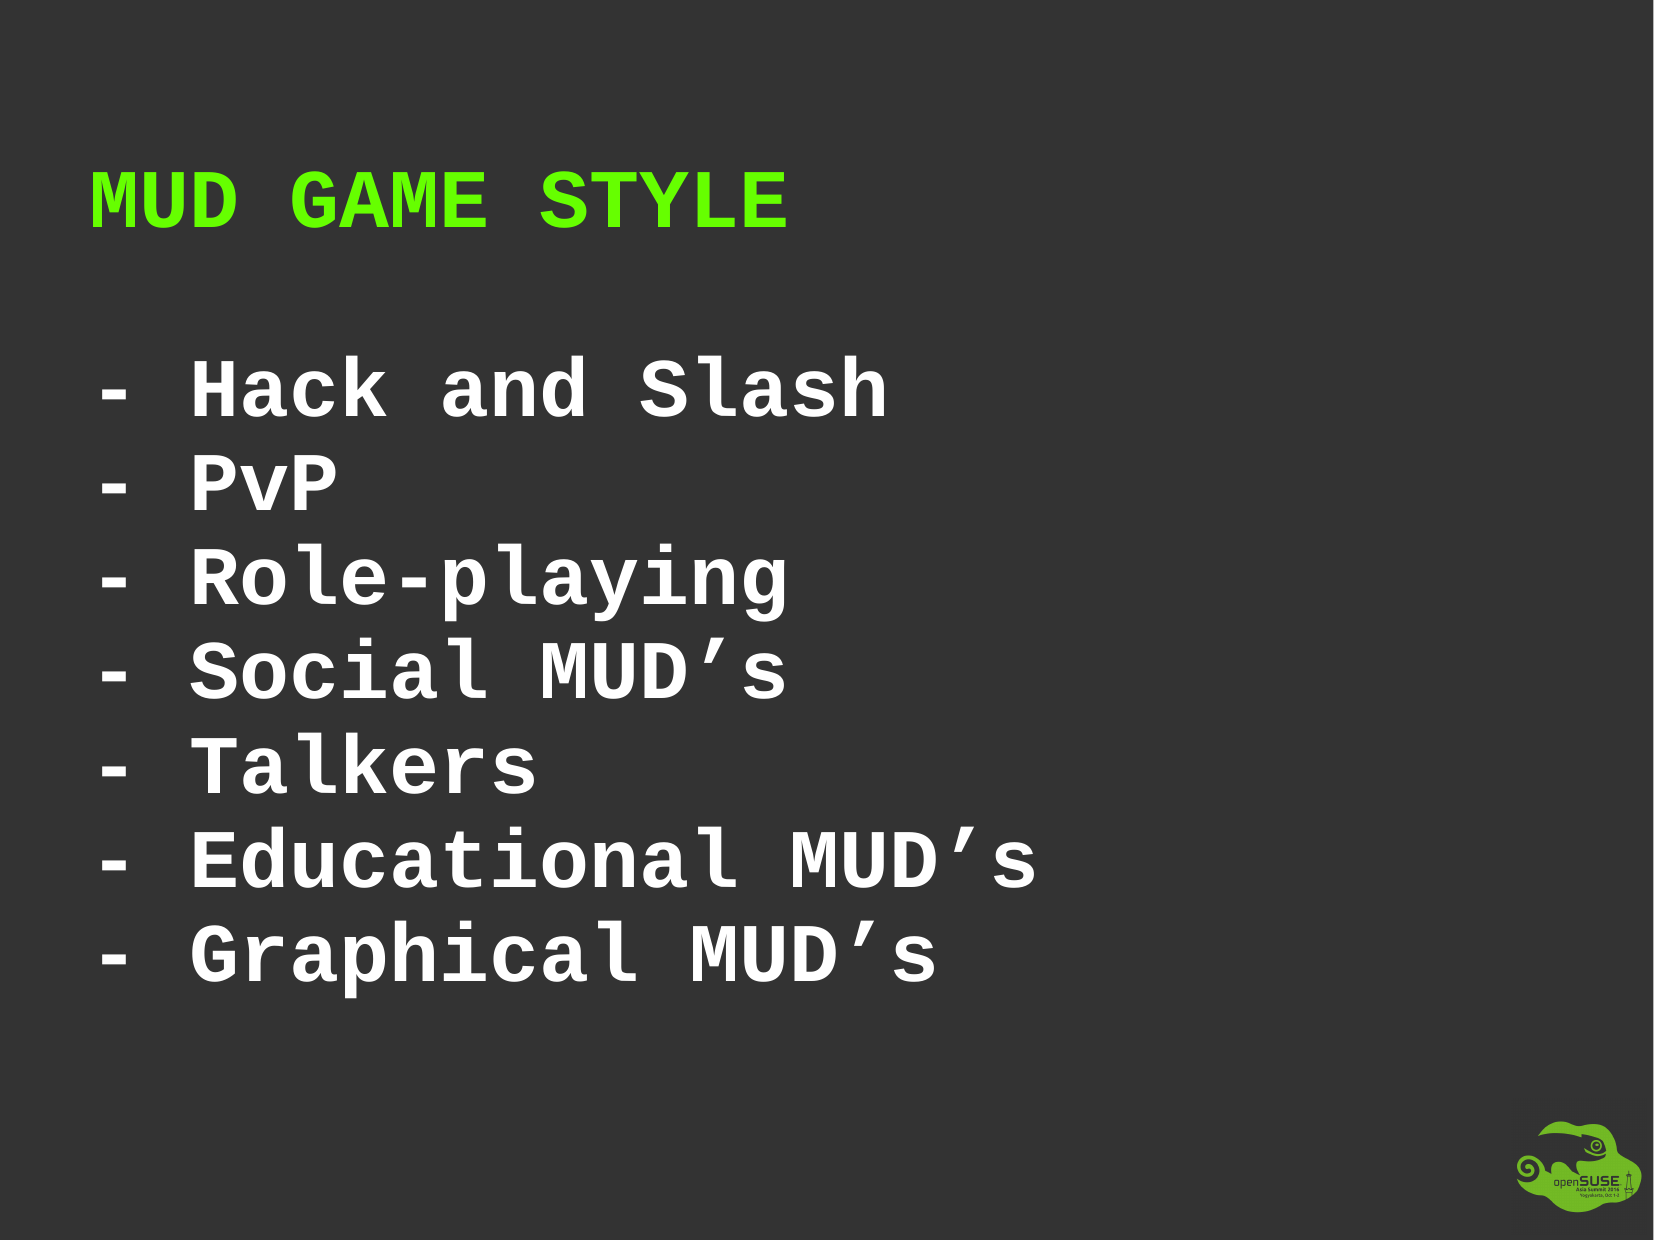

MUD GAME STYLE
- Hack and Slash
- PvP
- Role-playing
- Social MUD’s
- Talkers
- Educational MUD’s
- Graphical MUD’s